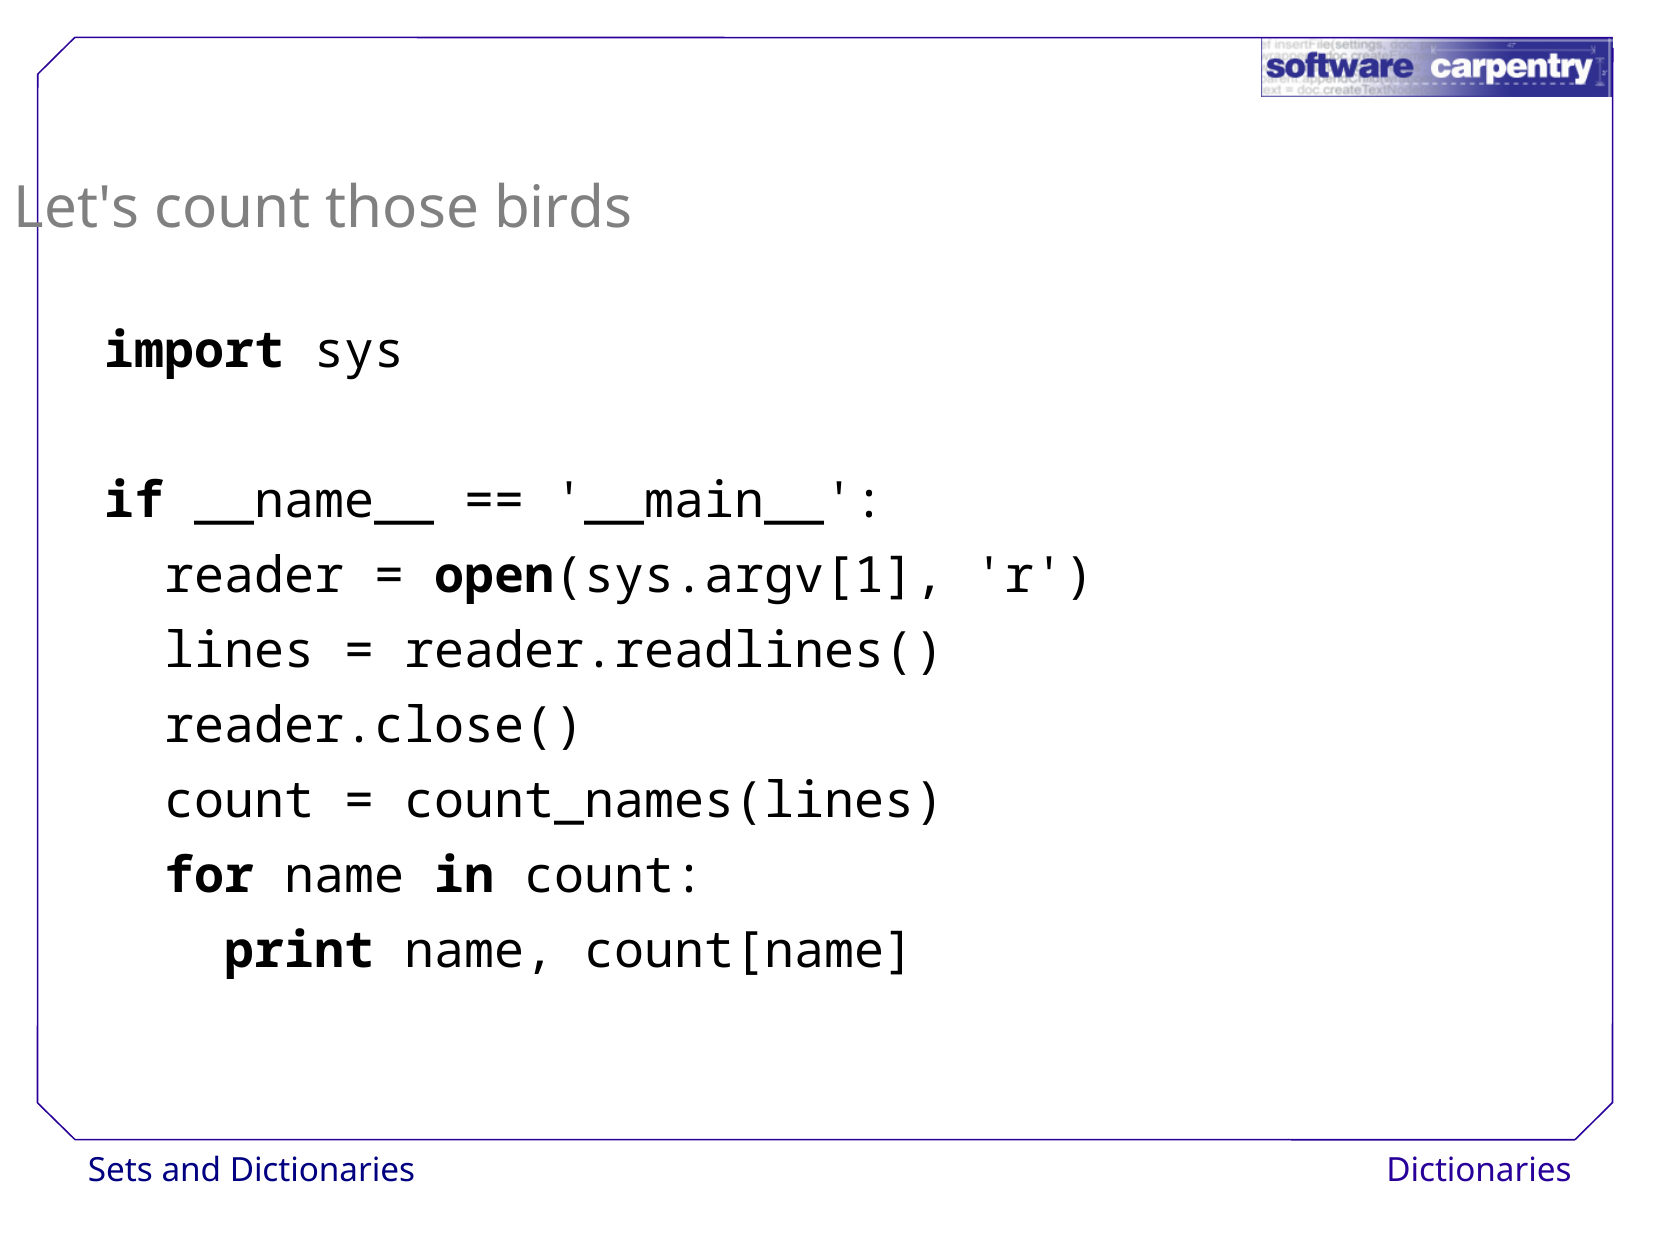

Let's count those birds
import sys
if __name__ == '__main__':
 reader = open(sys.argv[1], 'r')
 lines = reader.readlines()
 reader.close()
 count = count_names(lines)
 for name in count:
 print name, count[name]